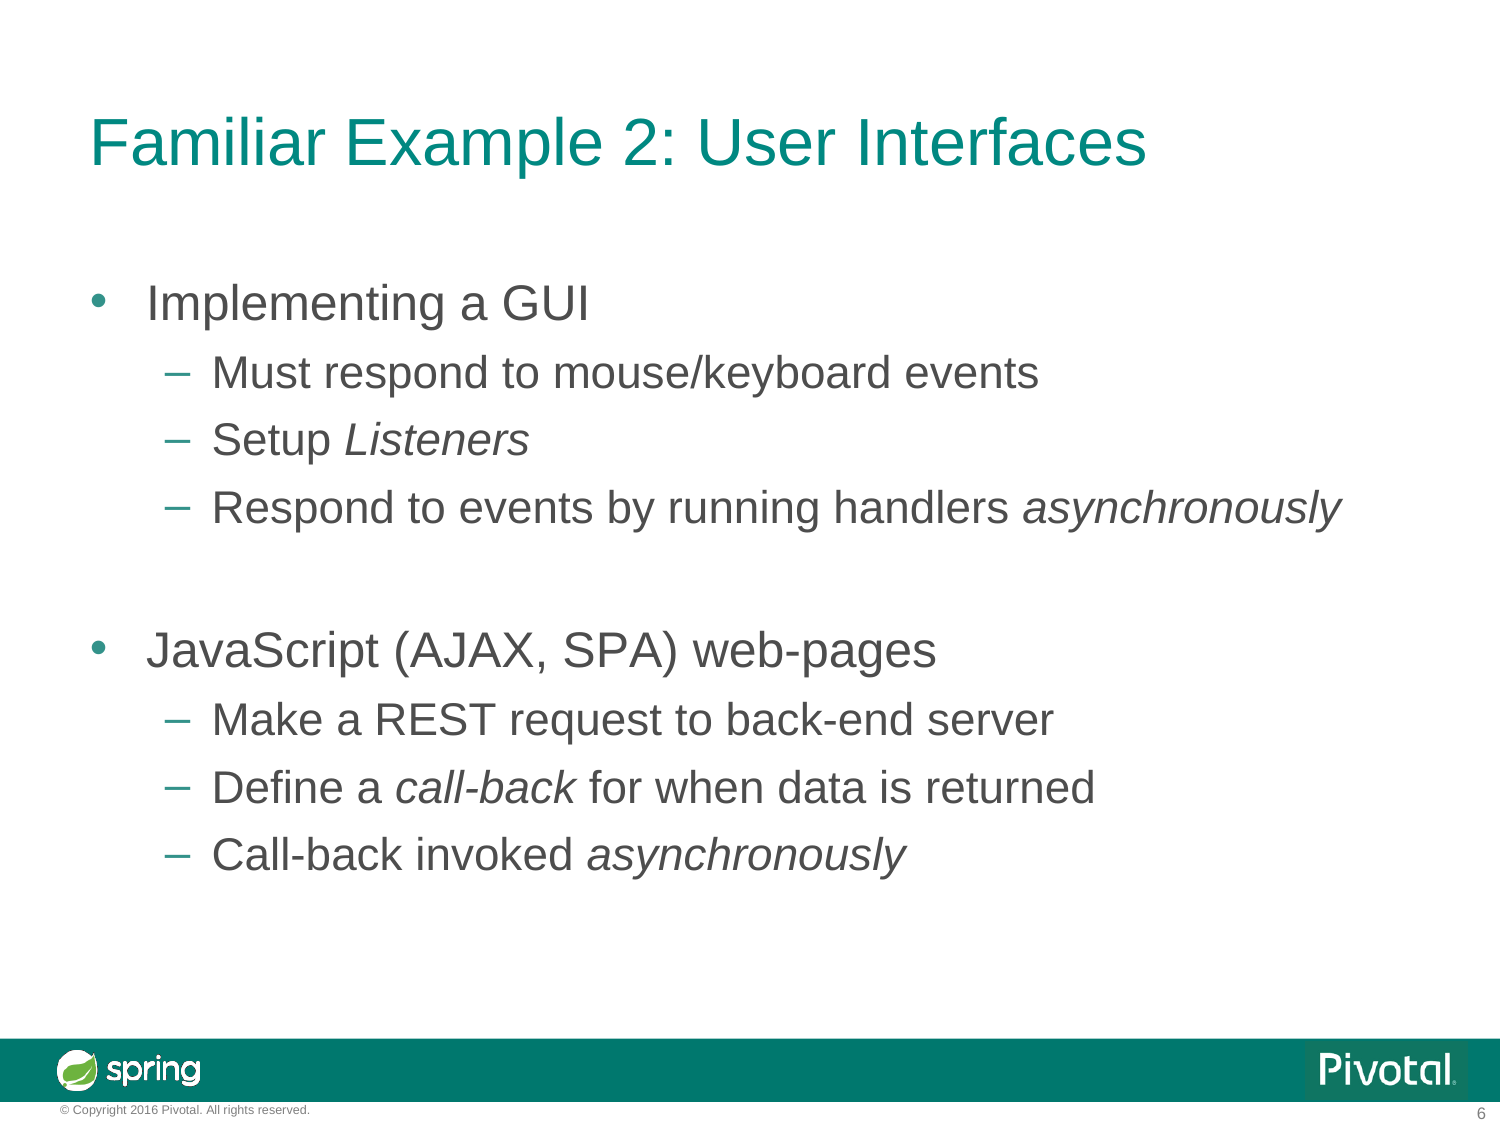

# Familiar Example 2: User Interfaces
Implementing a GUI
Must respond to mouse/keyboard events
Setup Listeners
Respond to events by running handlers asynchronously
JavaScript (AJAX, SPA) web-pages
Make a REST request to back-end server
Define a call-back for when data is returned
Call-back invoked asynchronously